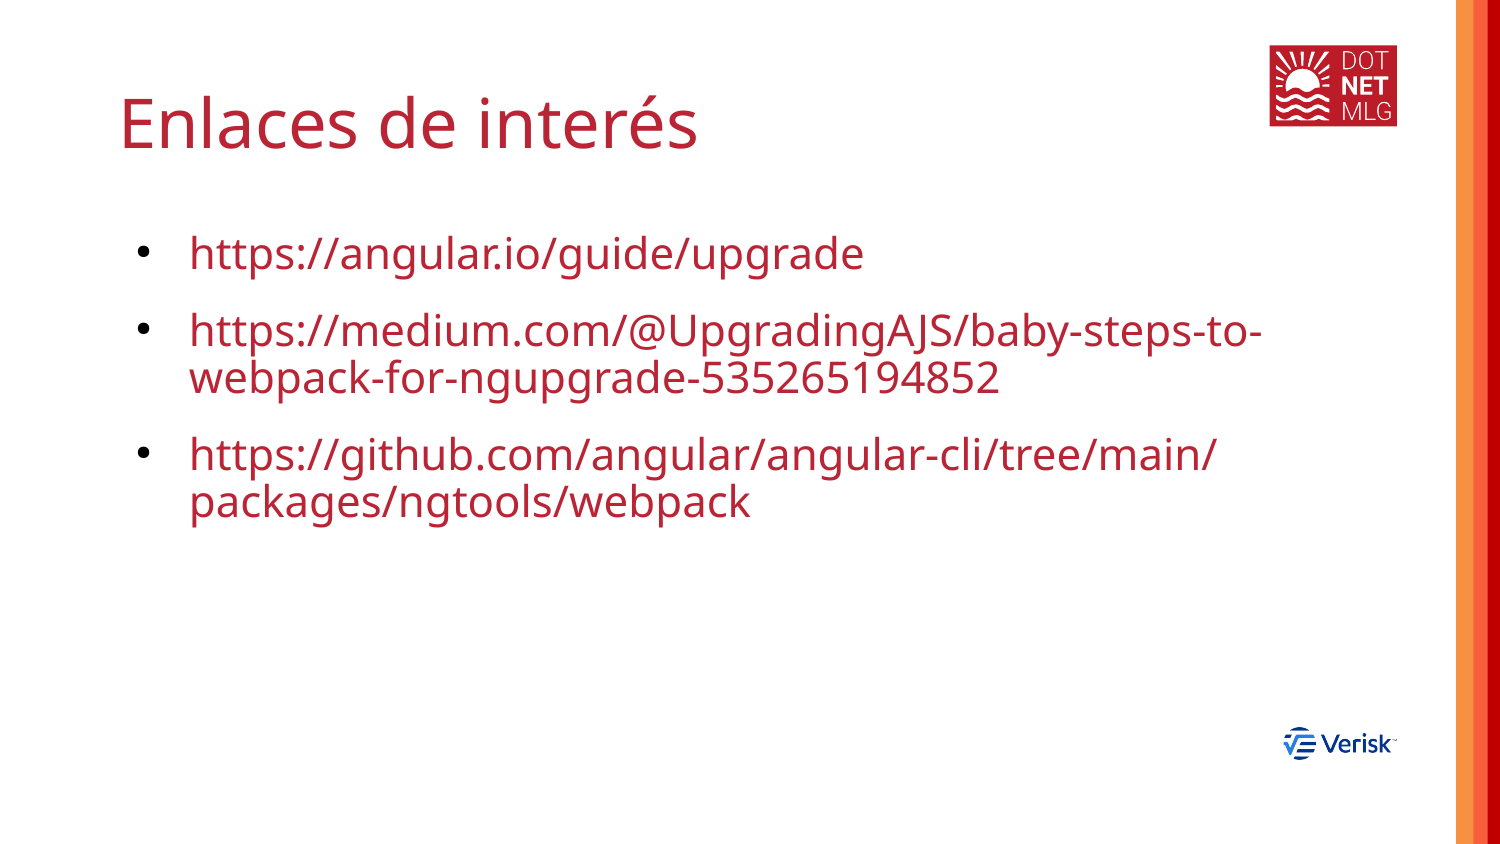

# Enlaces de interés
https://angular.io/guide/upgrade
https://medium.com/@UpgradingAJS/baby-steps-to-webpack-for-ngupgrade-535265194852
https://github.com/angular/angular-cli/tree/main/packages/ngtools/webpack